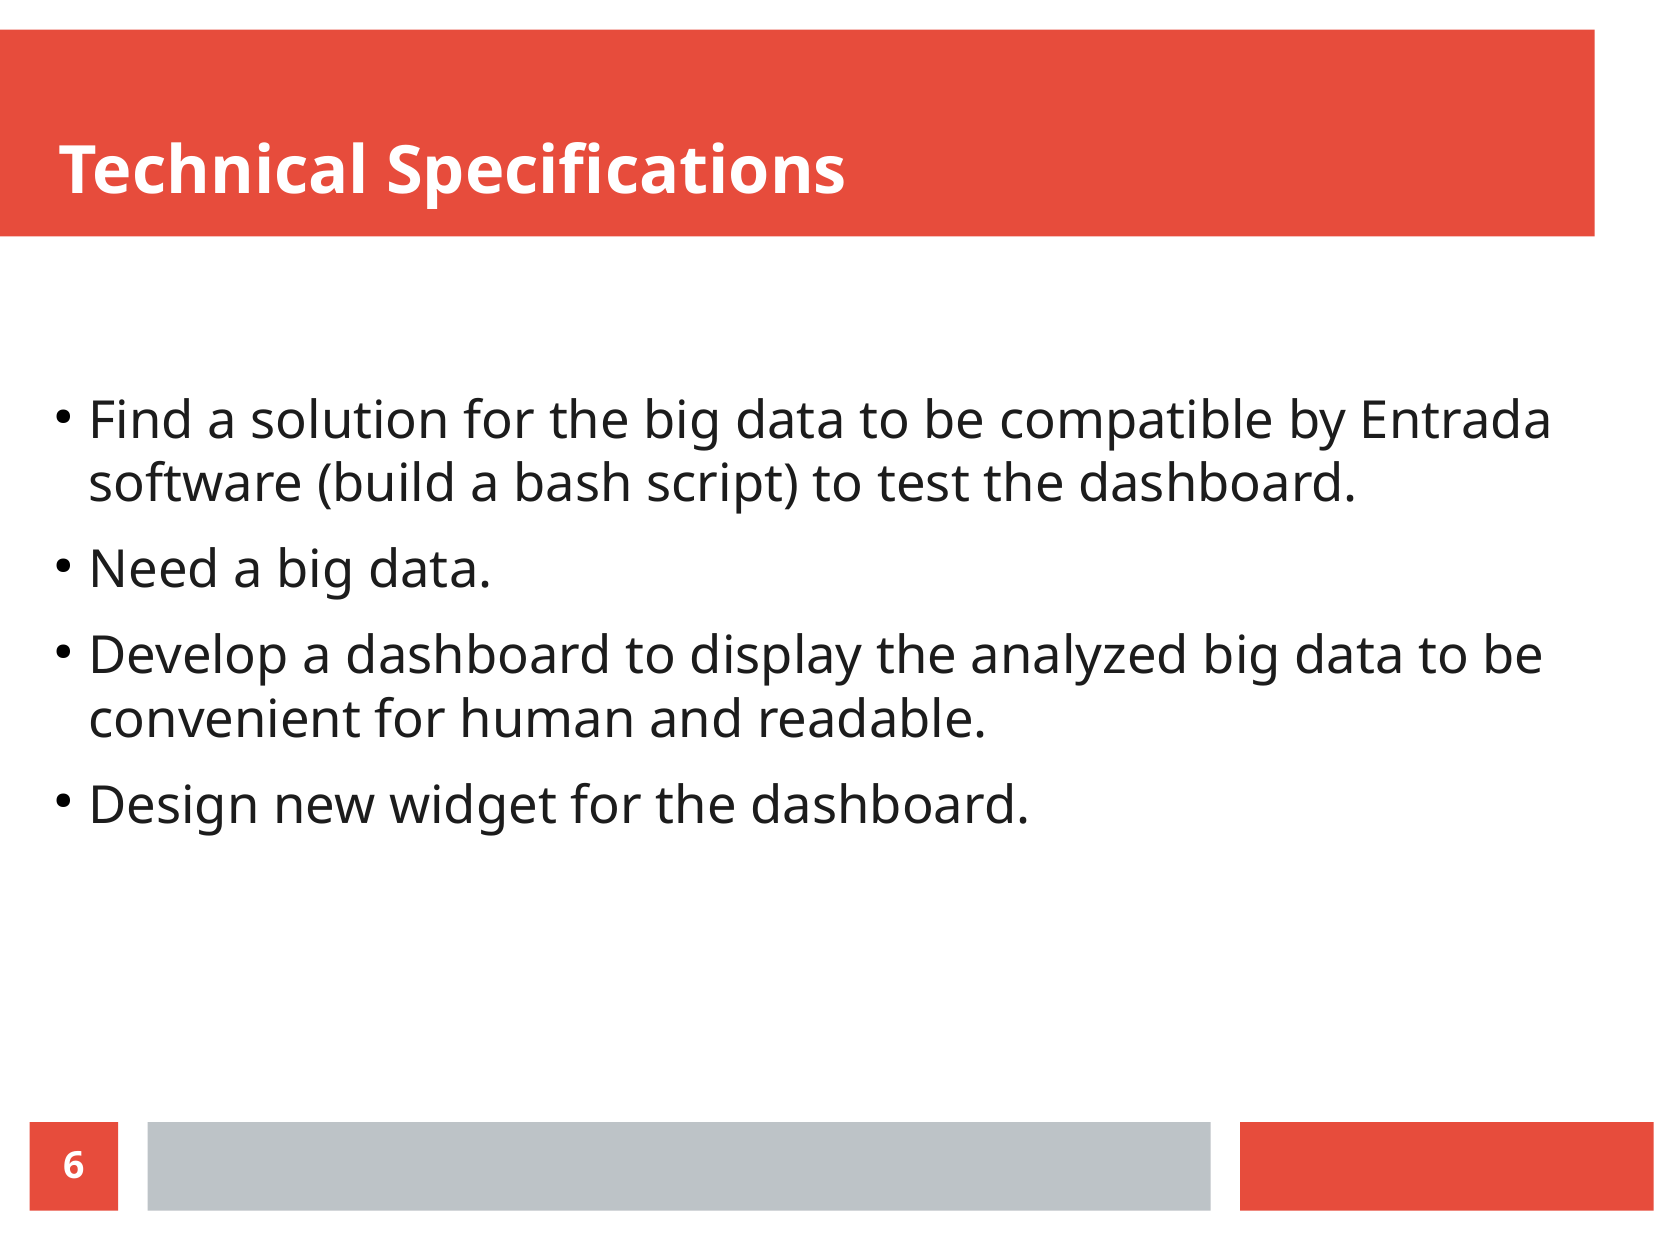

# Technical Specifications
Find a solution for the big data to be compatible by Entrada software (build a bash script) to test the dashboard.
Need a big data.
Develop a dashboard to display the analyzed big data to be convenient for human and readable.
Design new widget for the dashboard.